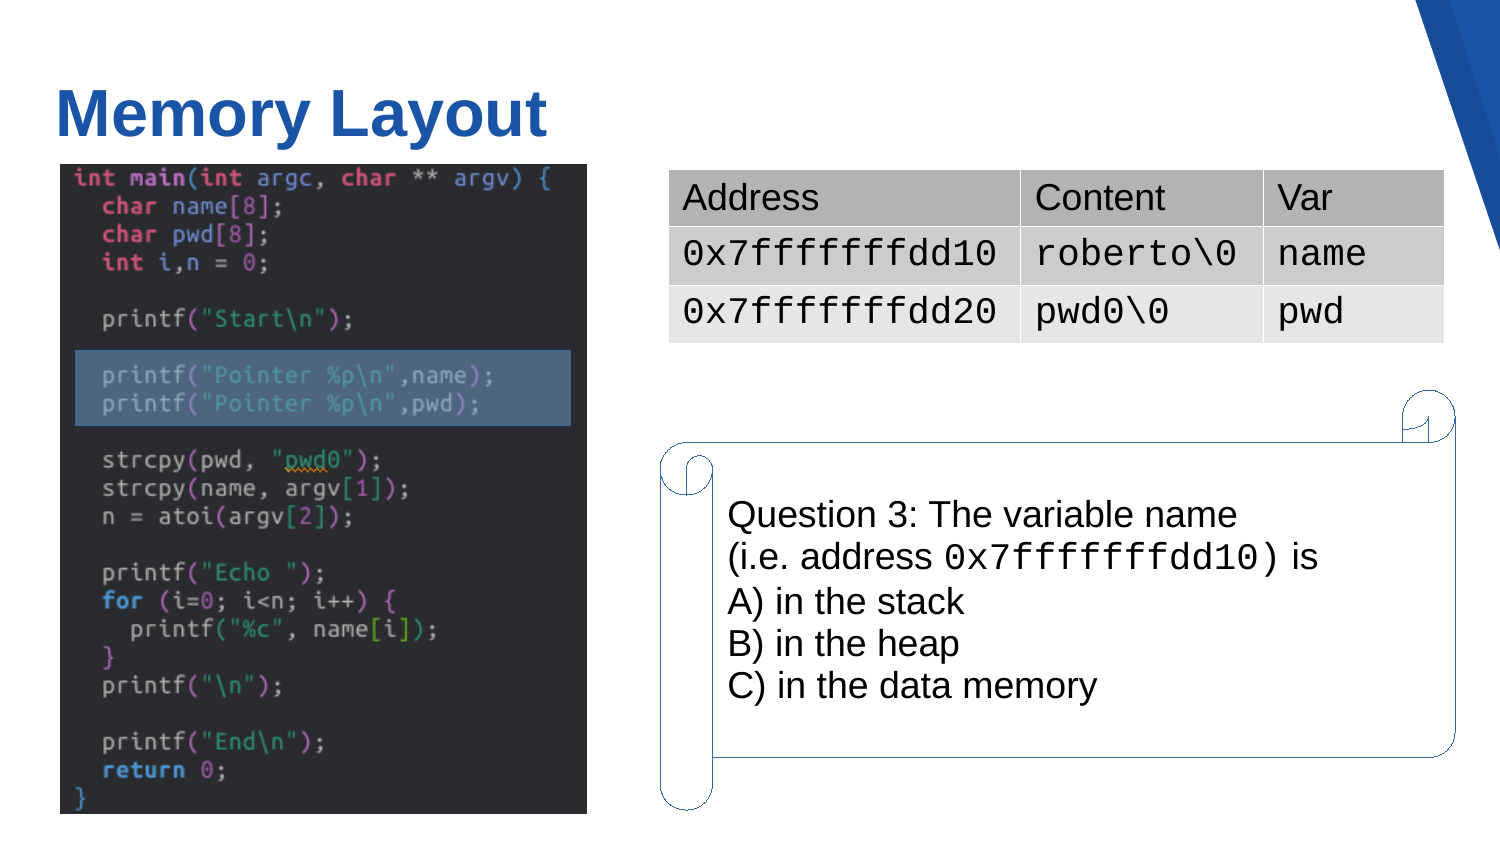

# Memory Layout
| Address | Content | Var |
| --- | --- | --- |
| 0x7fffffffdd10 | roberto\0 | name |
| 0x7fffffffdd20 | pwd0\0 | pwd |
Question 3: The variable name
(i.e. address 0x7fffffffdd10) is
A) in the stack
B) in the heap
C) in the data memory